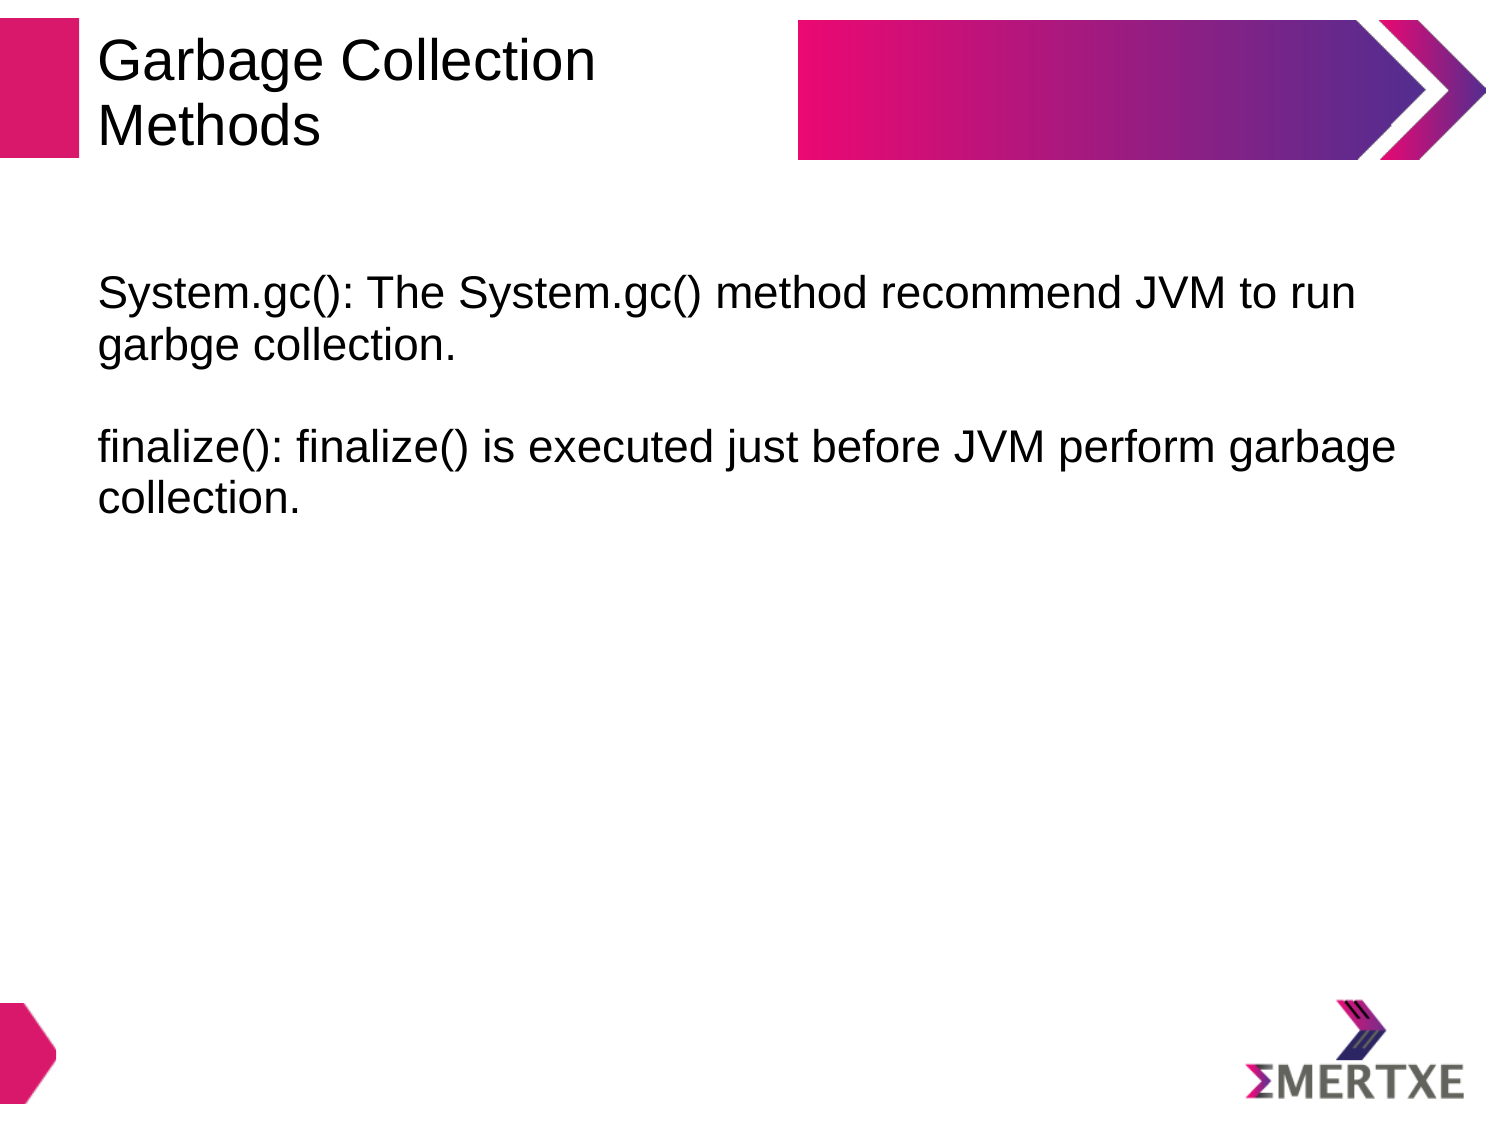

Garbage Collection Methods
System.gc(): The System.gc() method recommend JVM to run garbge collection.
finalize(): finalize() is executed just before JVM perform garbage collection.